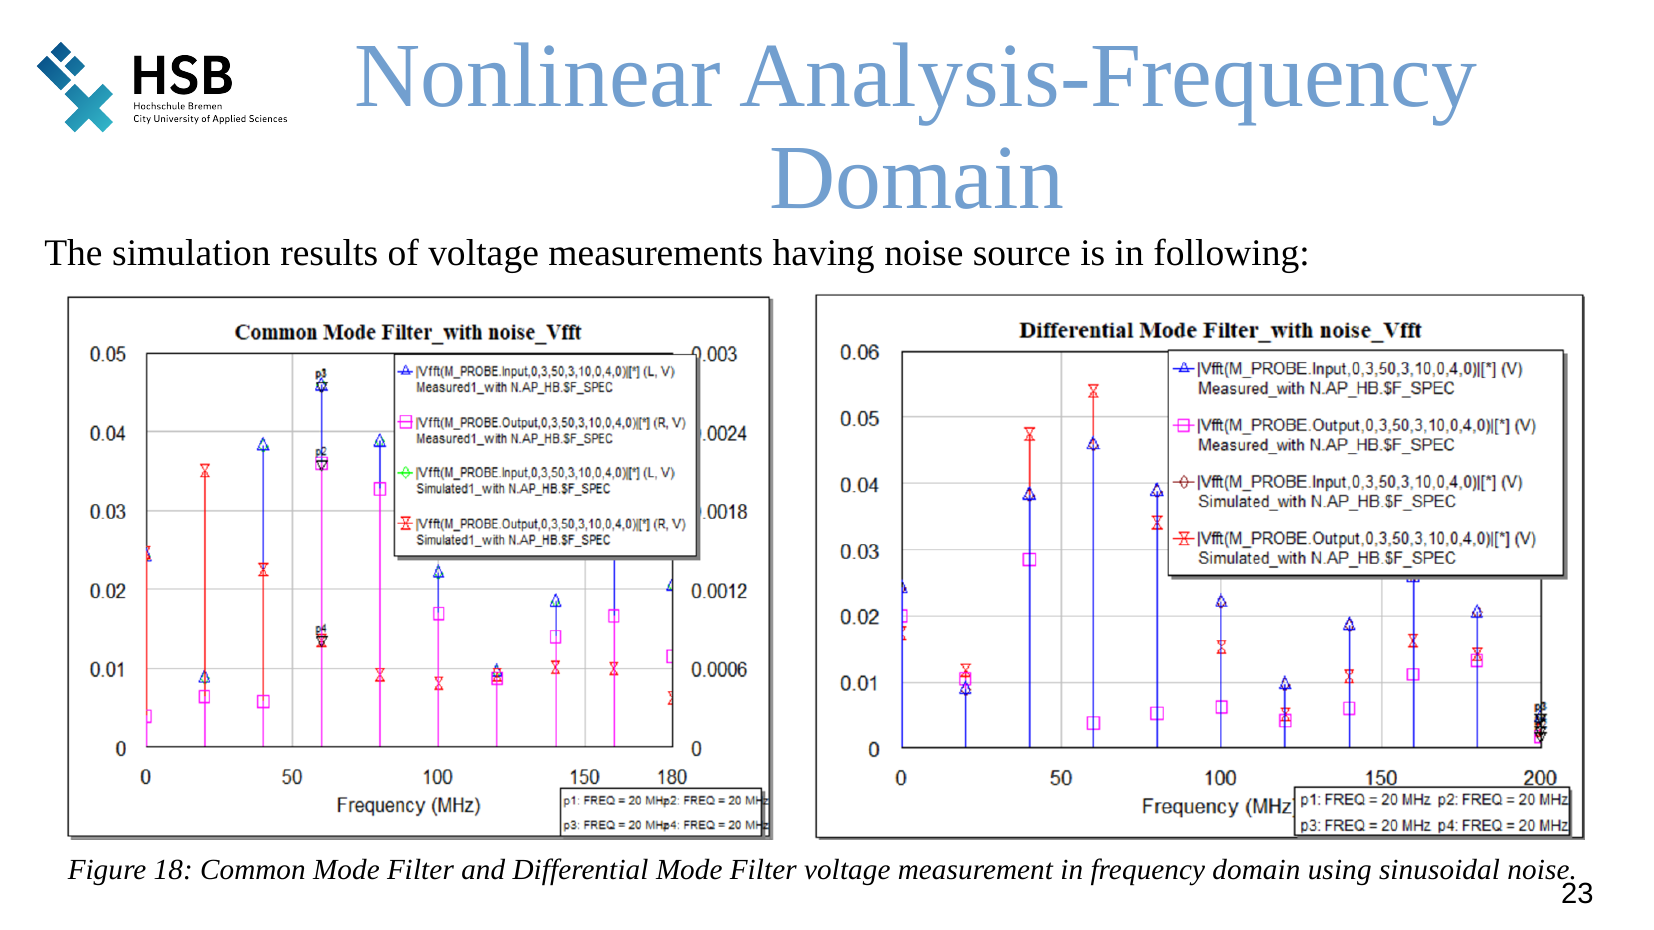

# Nonlinear Analysis-Frequency Domain
The simulation results of voltage measurements having noise source is in following:
Figure 18: Common Mode Filter and Differential Mode Filter voltage measurement in frequency domain using sinusoidal noise.